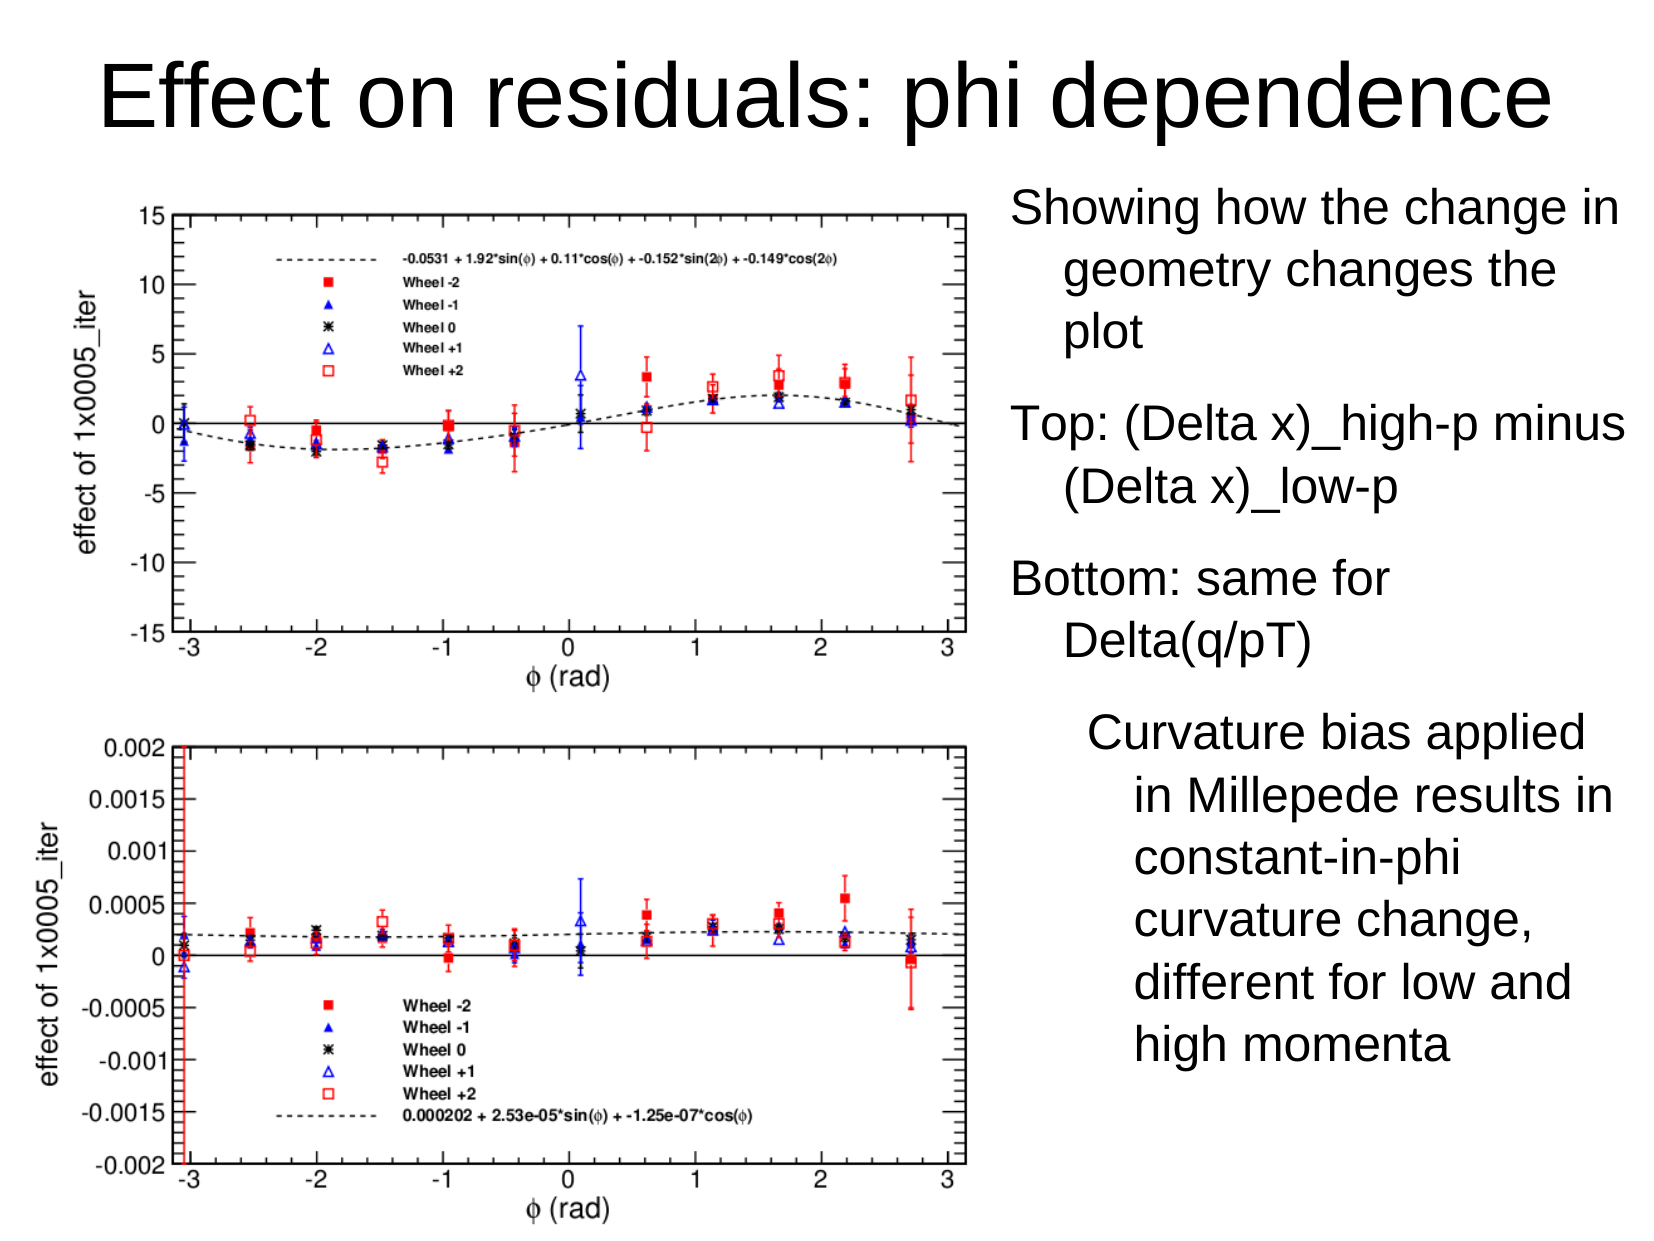

Effect on residuals: phi dependence
Showing how the change in geometry changes the plot
Top: (Delta x)_high-p minus (Delta x)_low-p
Bottom: same for Delta(q/pT)‏
Curvature bias applied in Millepede results in constant-in-phi curvature change, different for low and high momenta